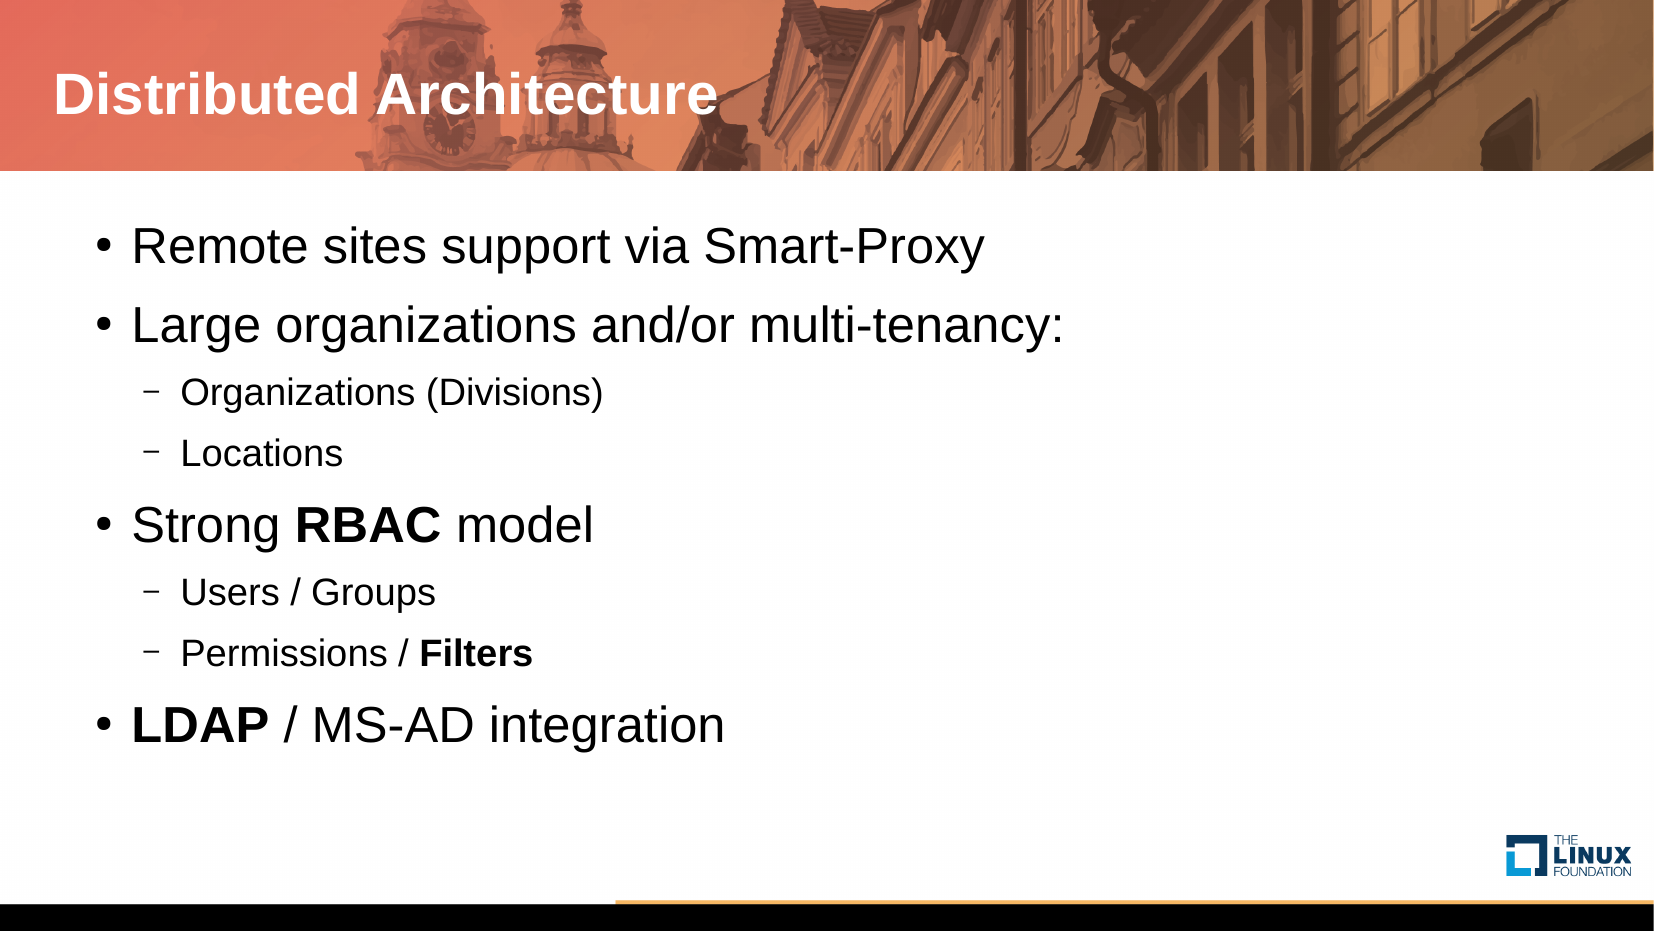

# Distributed Architecture
Remote sites support via Smart-Proxy
Large organizations and/or multi-tenancy:
Organizations (Divisions)
Locations
Strong RBAC model
Users / Groups
Permissions / Filters
LDAP / MS-AD integration